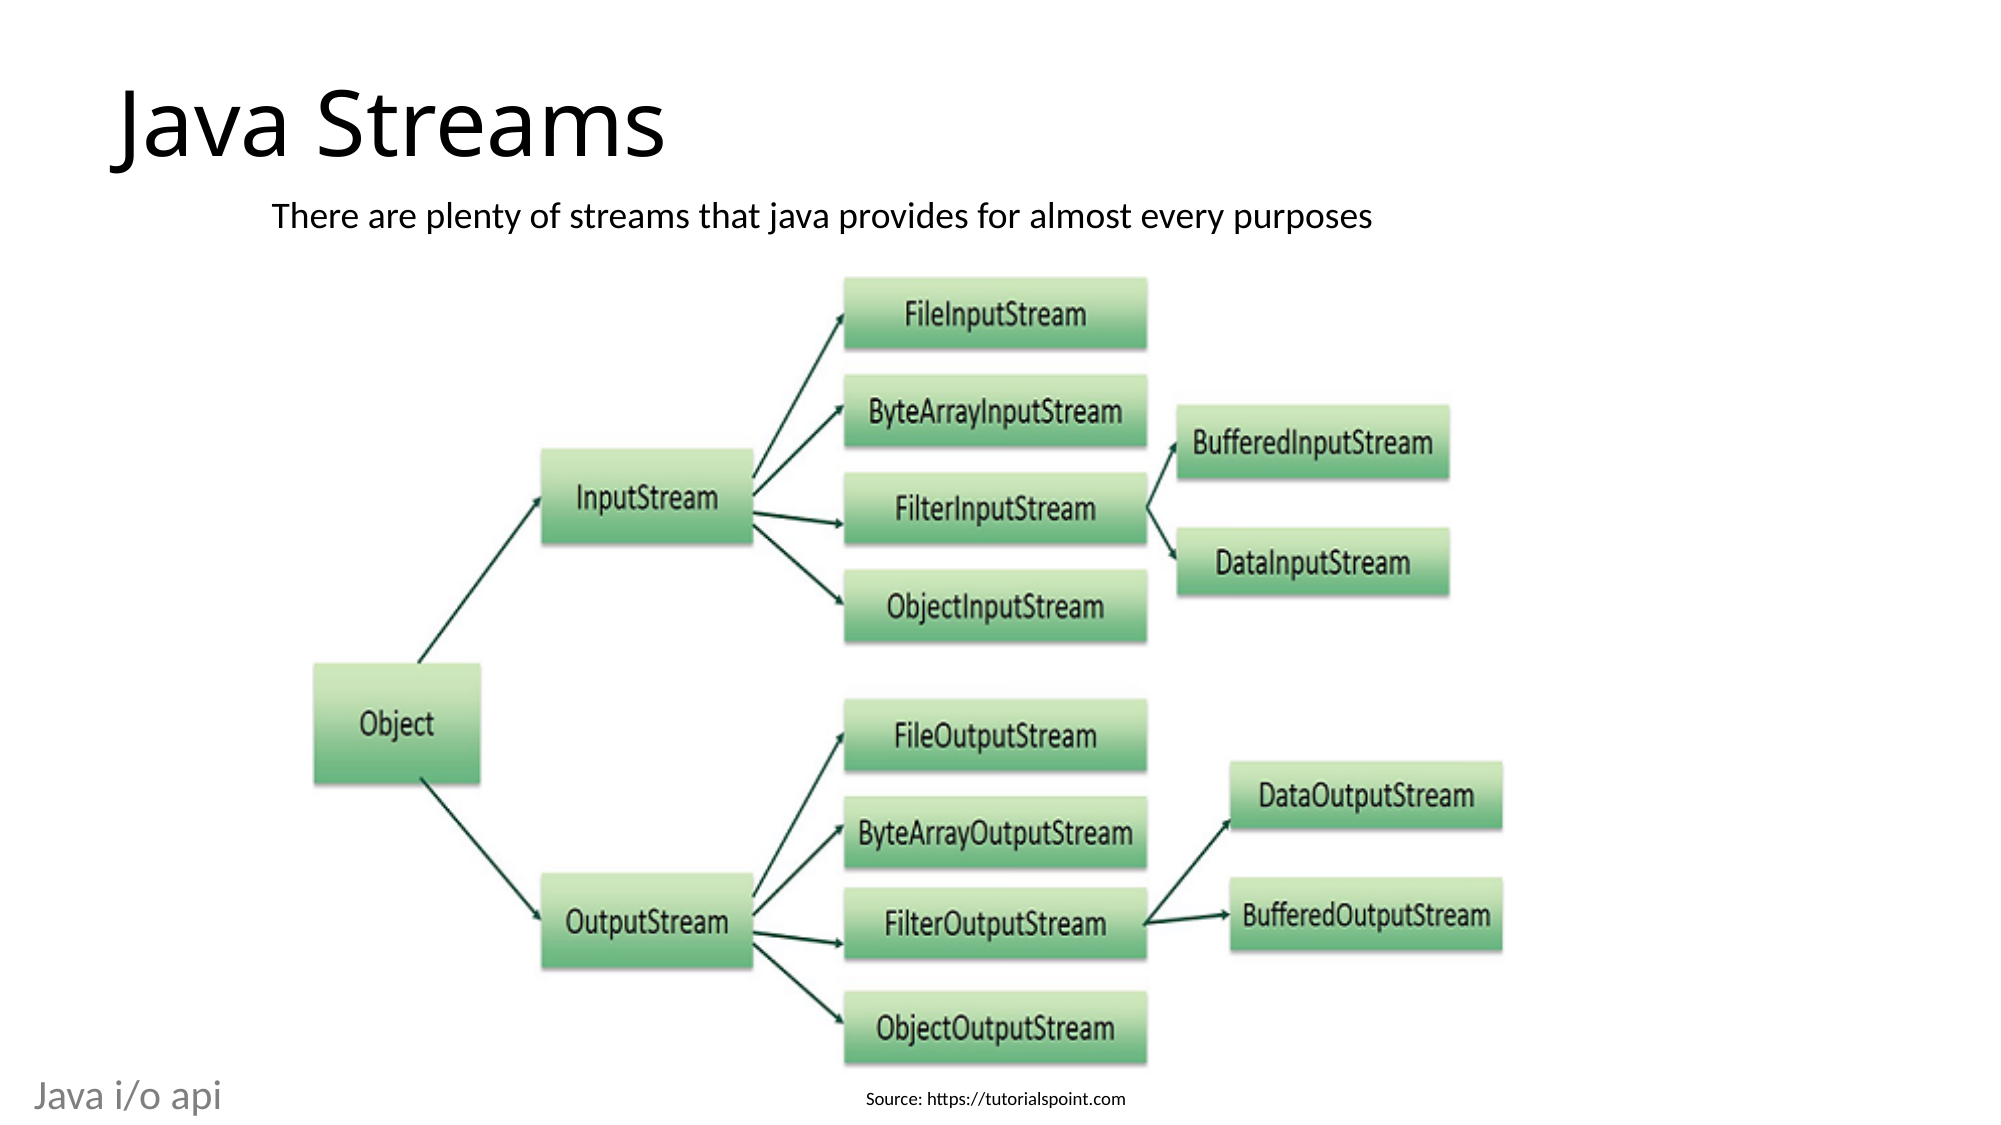

# Java Streams
There are plenty of streams that java provides for almost every purposes
Java i/o api
Source: https://tutorialspoint.com